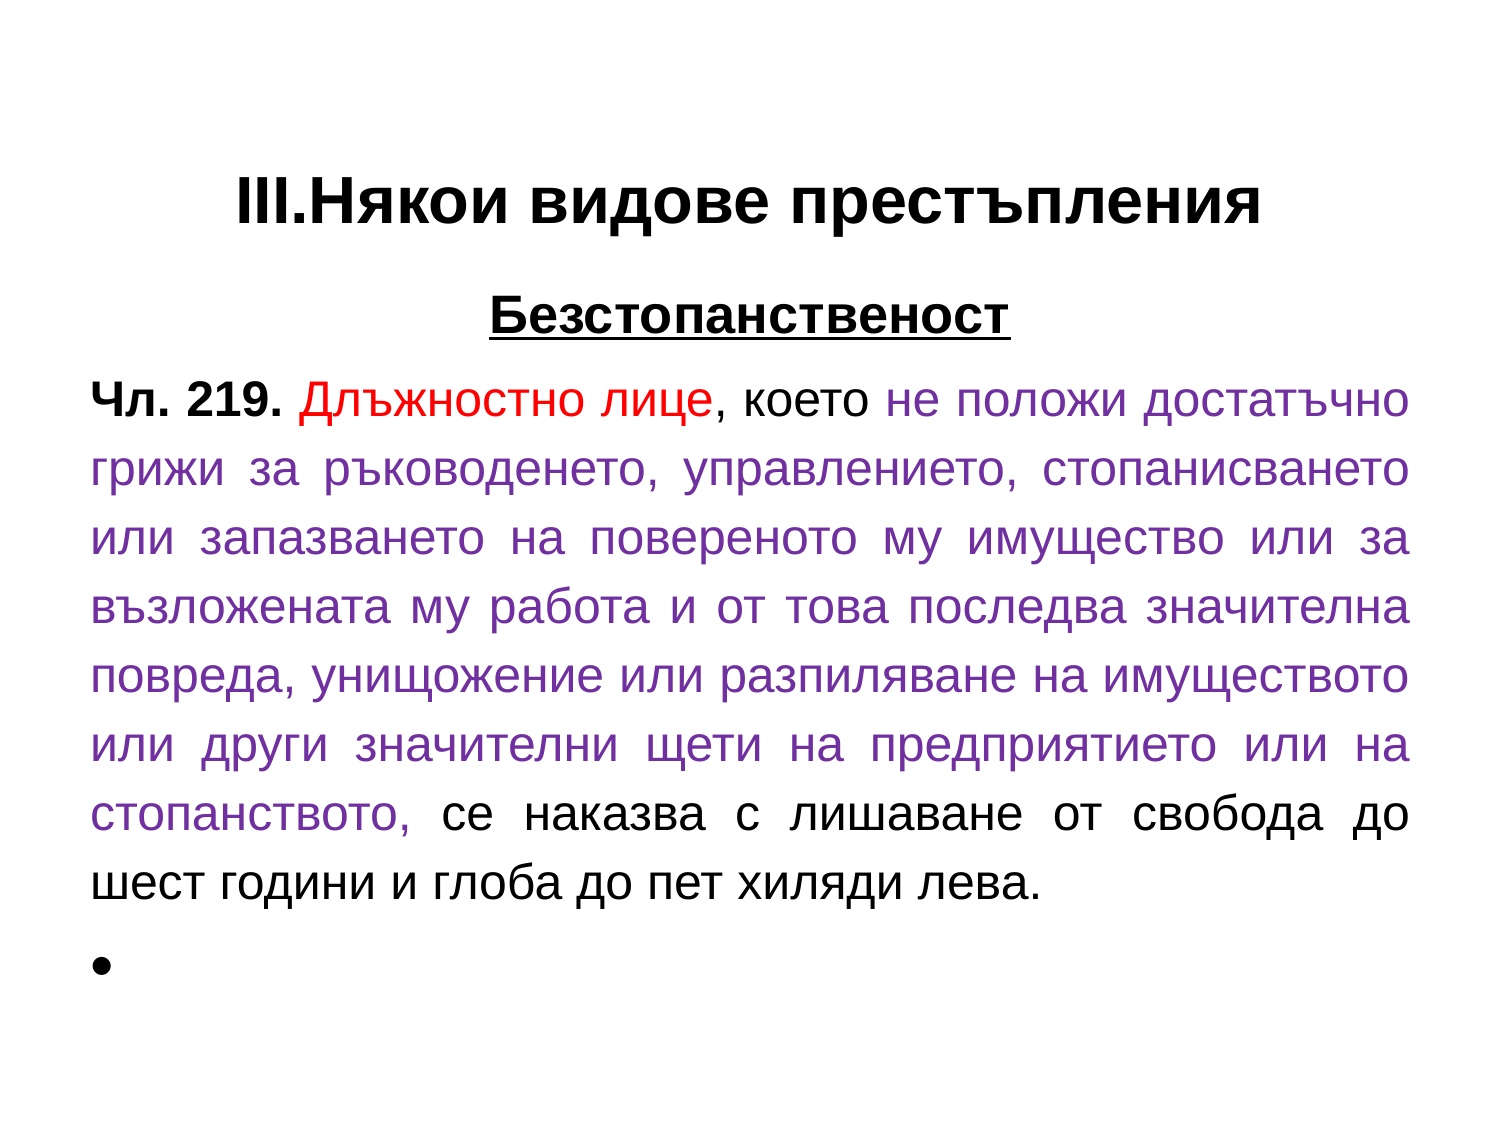

# III.Някои видове престъпления
Безстопанственост
Чл. 219. Длъжностно лице, което не положи достатъчно грижи за ръководенето, управлението, стопанисването или запазването на повереното му имущество или за възложената му работа и от това последва значителна повреда, унищожение или разпиляване на имуществото или други значителни щети на предприятието или на стопанството, се наказва с лишаване от свобода до шест години и глоба до пет хиляди лева.